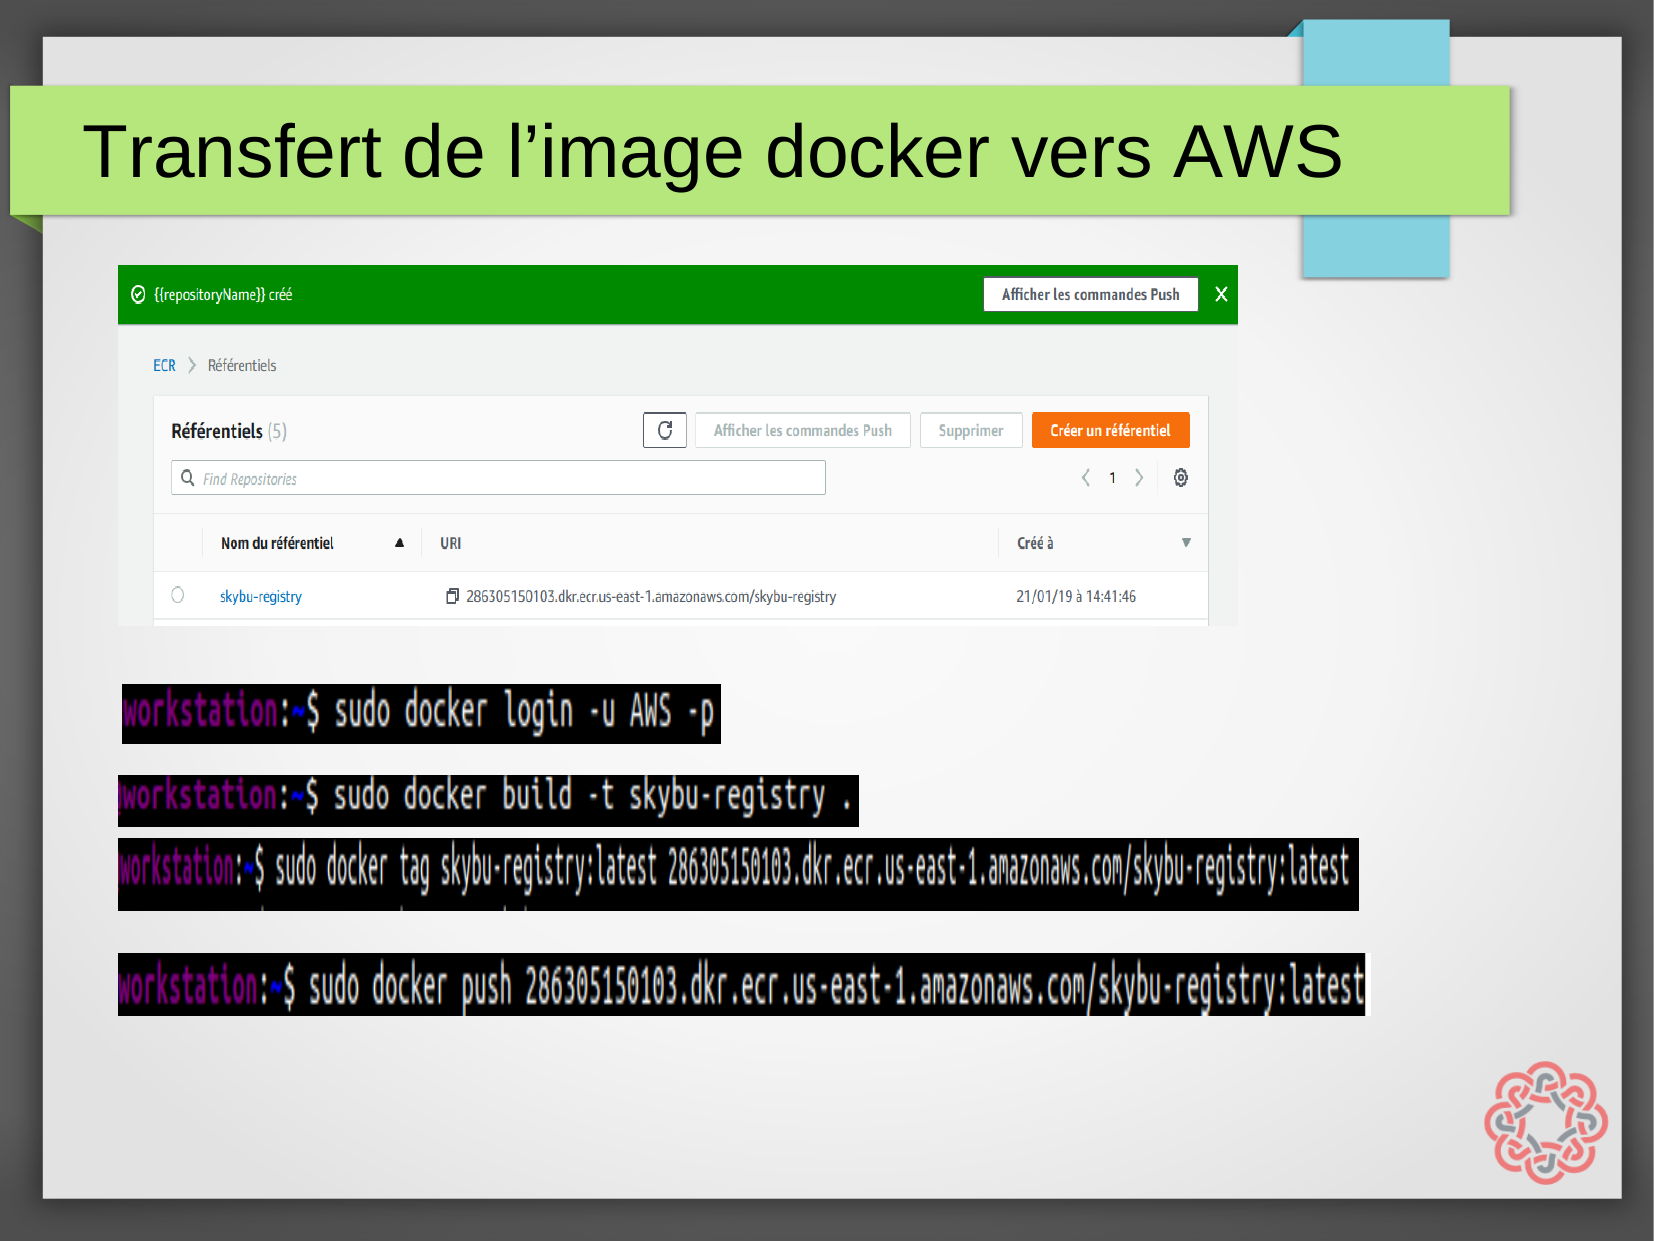

# Transfert de l’image docker vers AWS